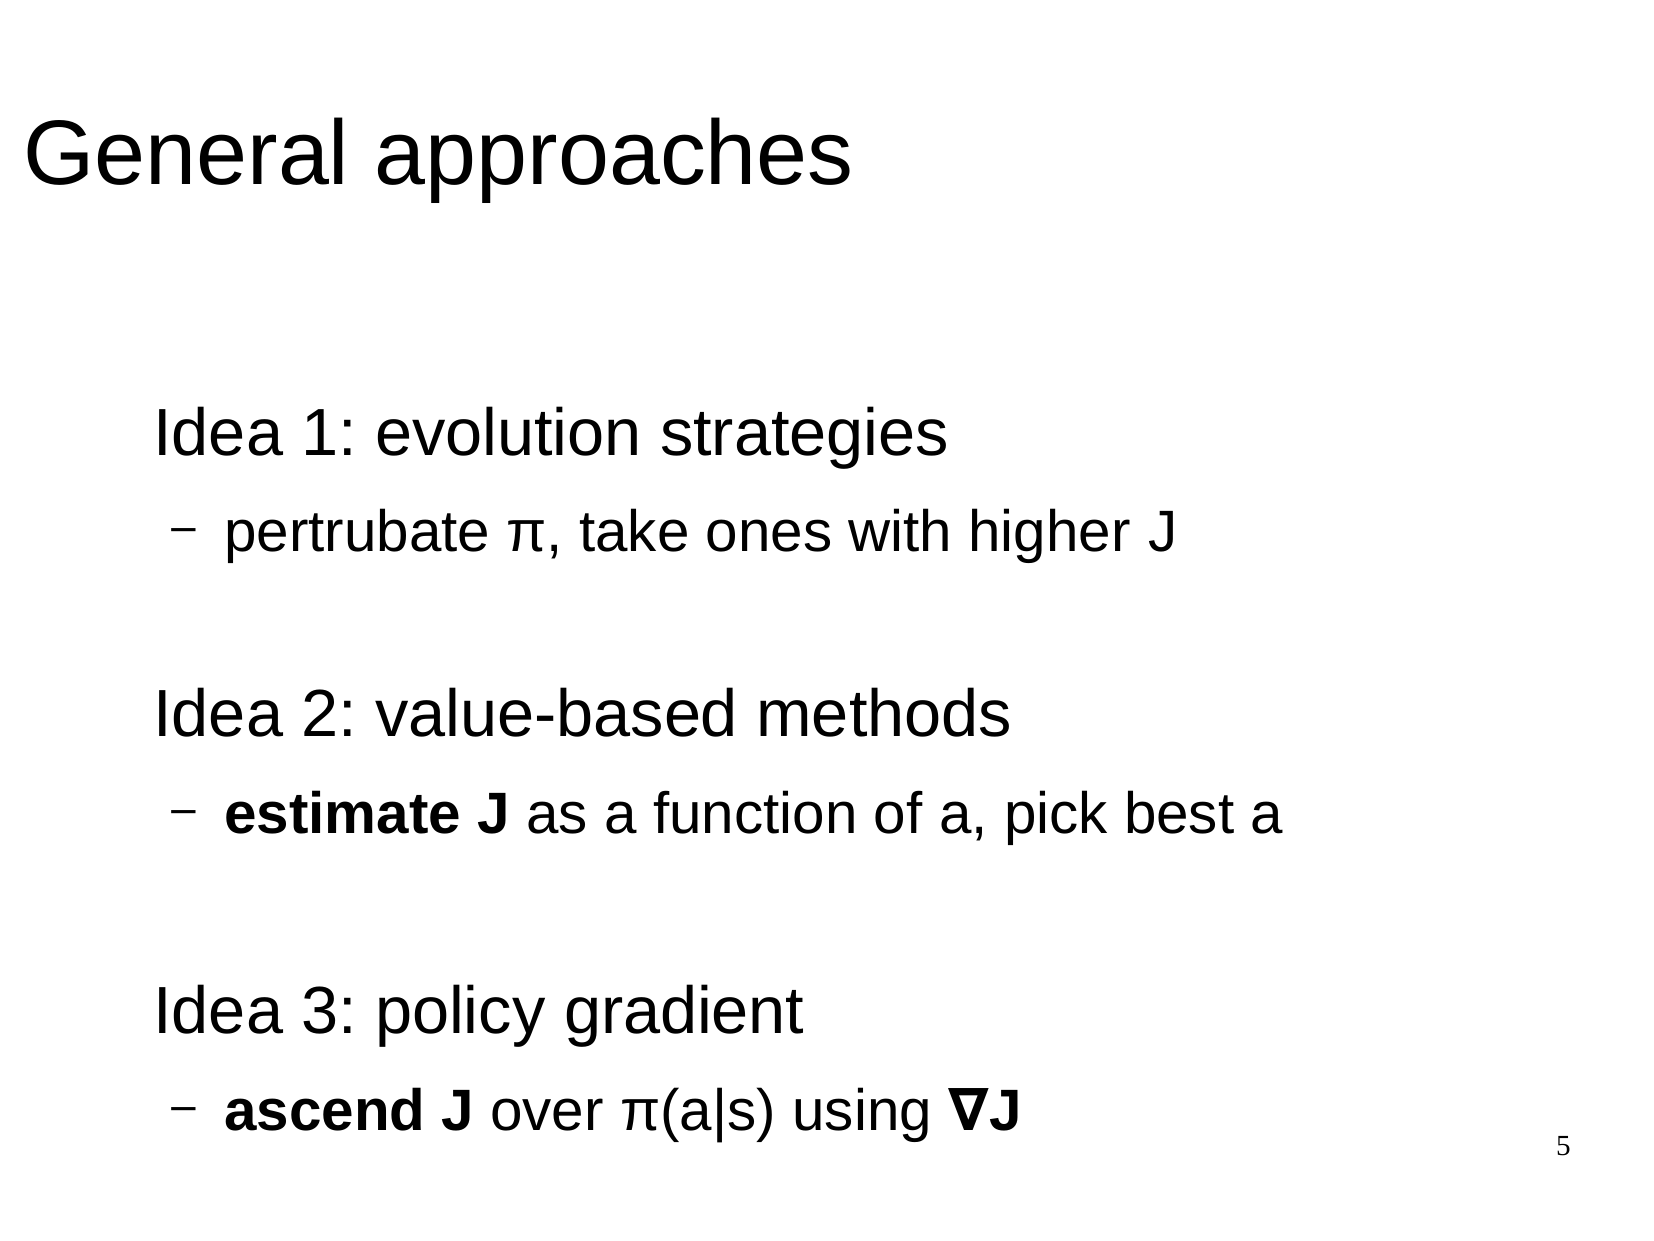

# General approaches
Idea 1: evolution strategies
pertrubate π, take ones with higher J
Idea 2: value-based methods
estimate J as a function of a, pick best a
Idea 3: policy gradient
ascend J over π(a|s) using ∇J
5